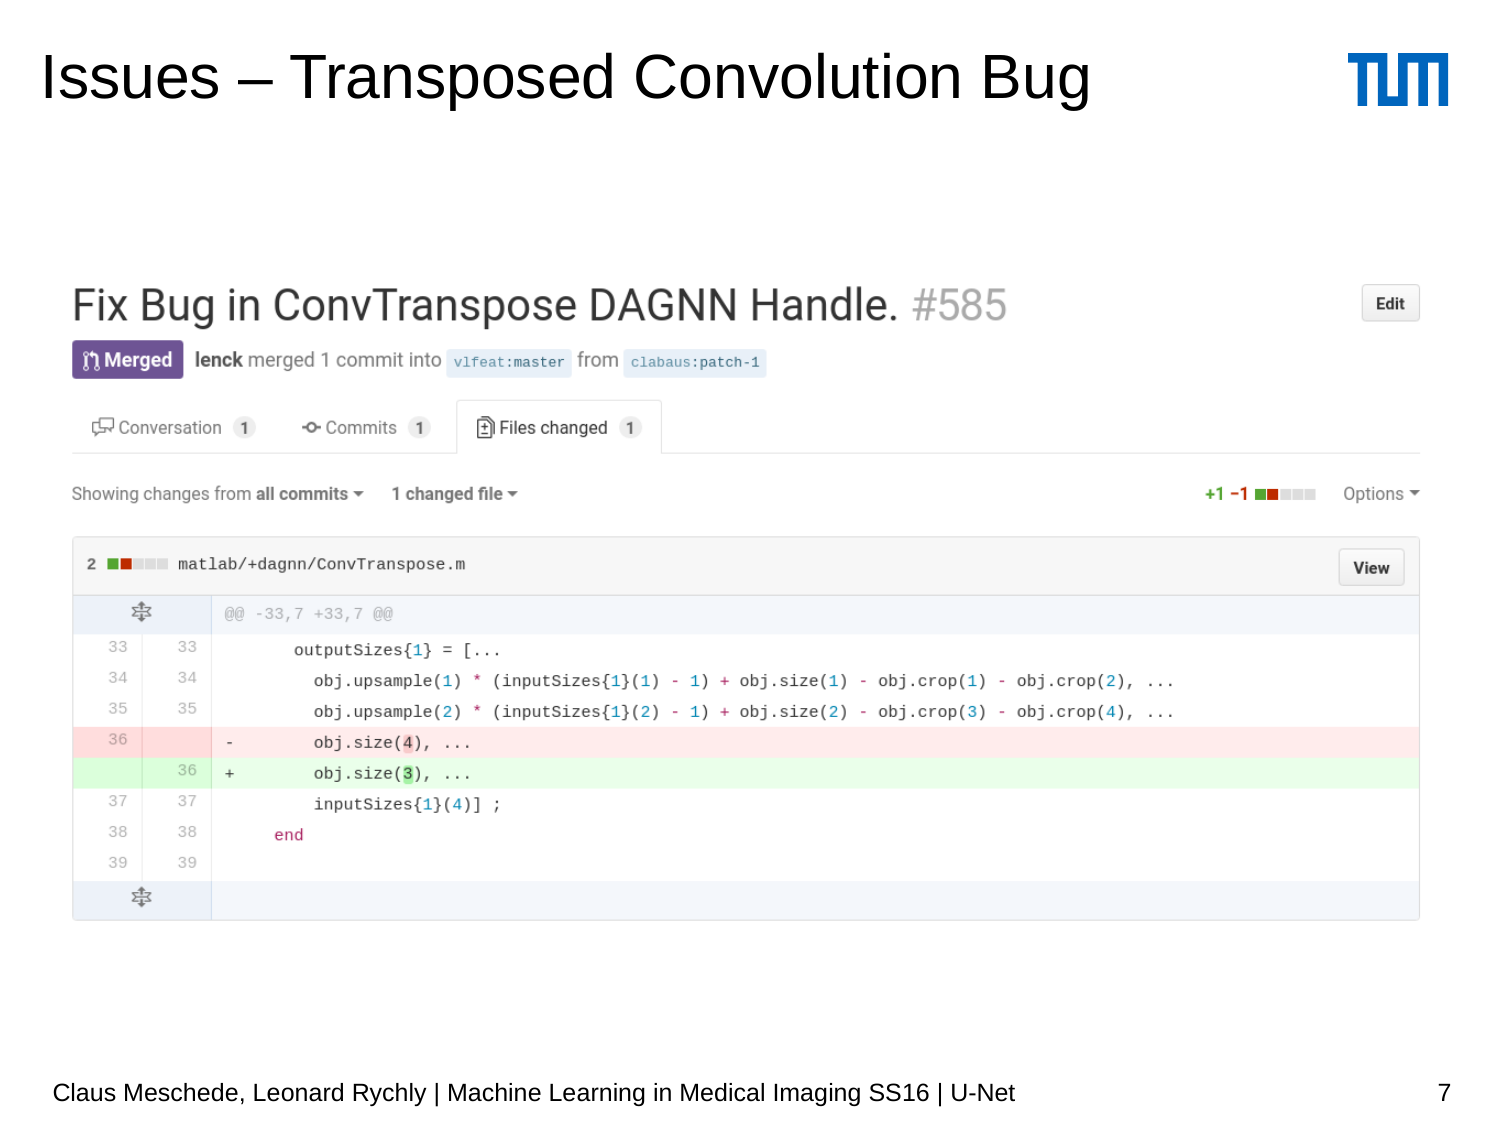

# Issues – Transposed Convolution Bug
Claus Meschede, Leonard Rychly | Machine Learning in Medical Imaging SS16 | U-Net
7